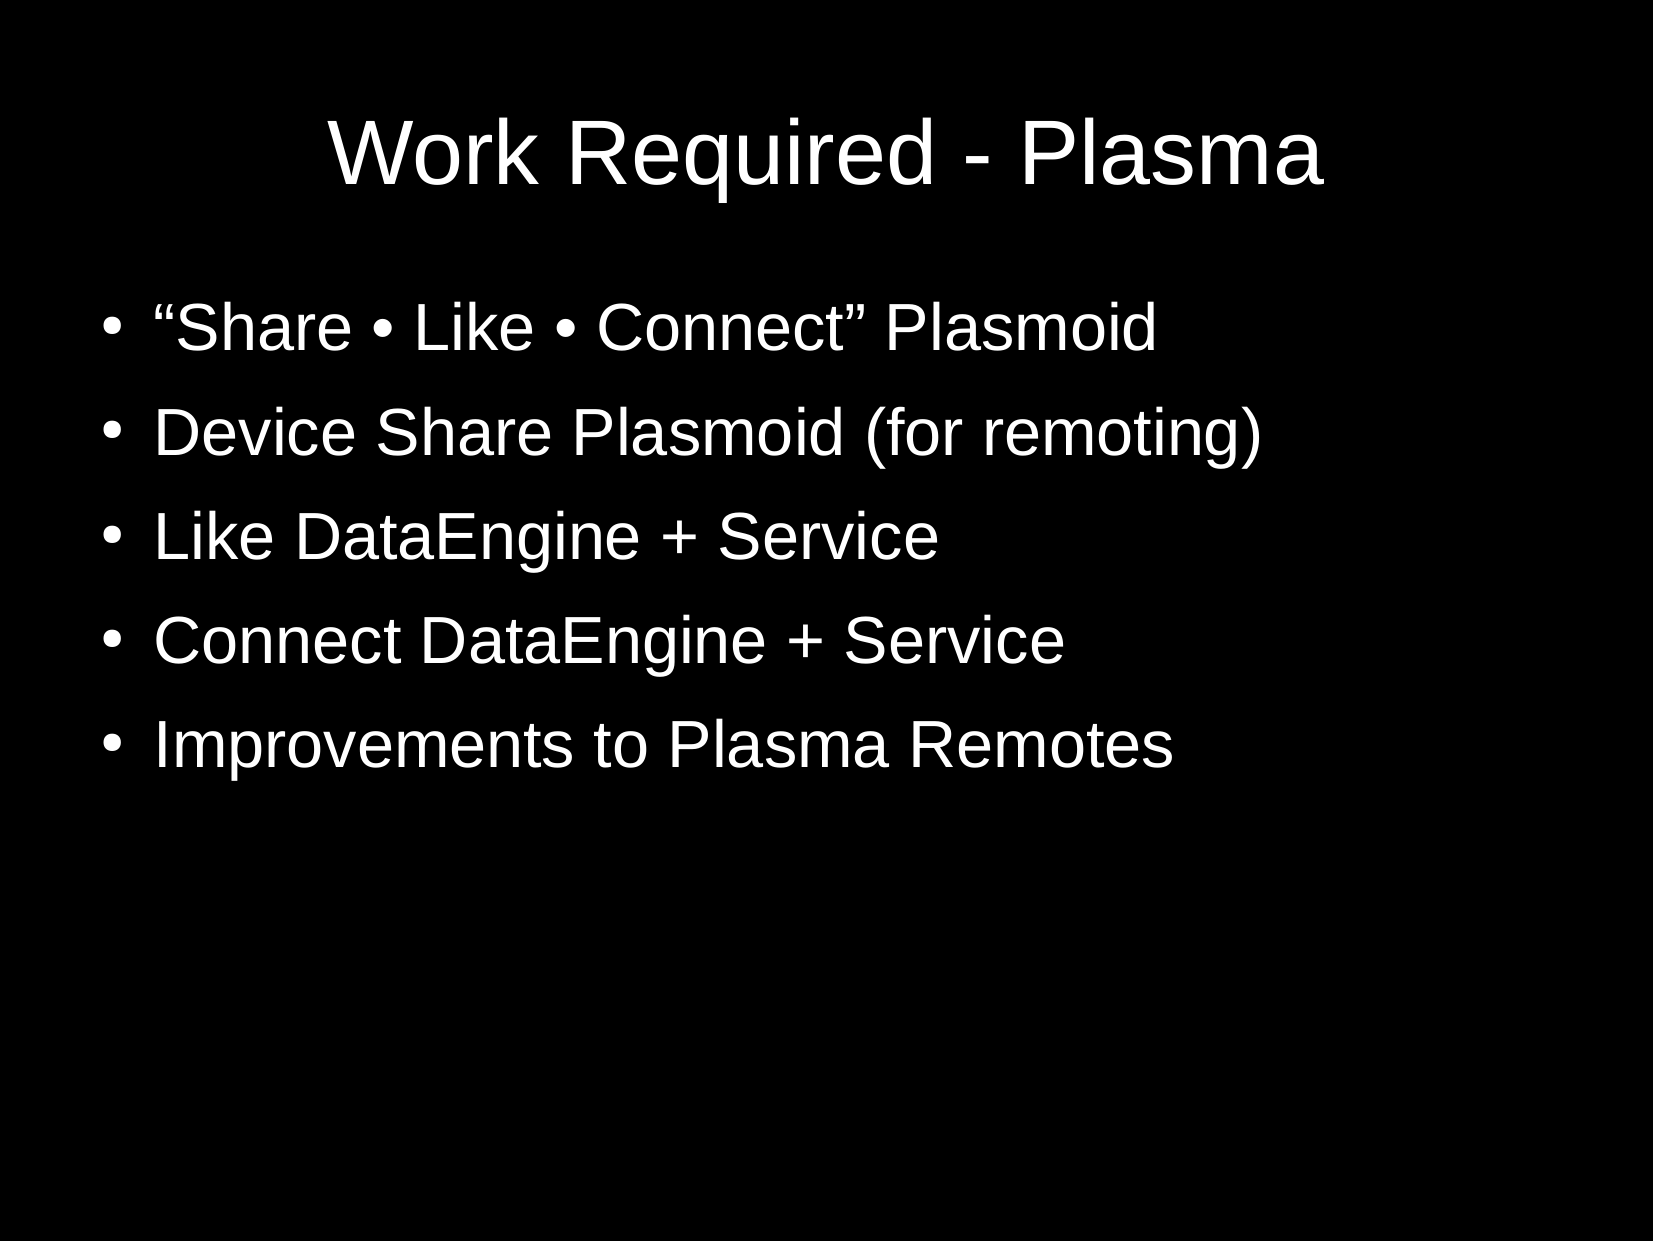

# Work Required - Plasma
“Share • Like • Connect” Plasmoid
Device Share Plasmoid (for remoting)
Like DataEngine + Service
Connect DataEngine + Service
Improvements to Plasma Remotes